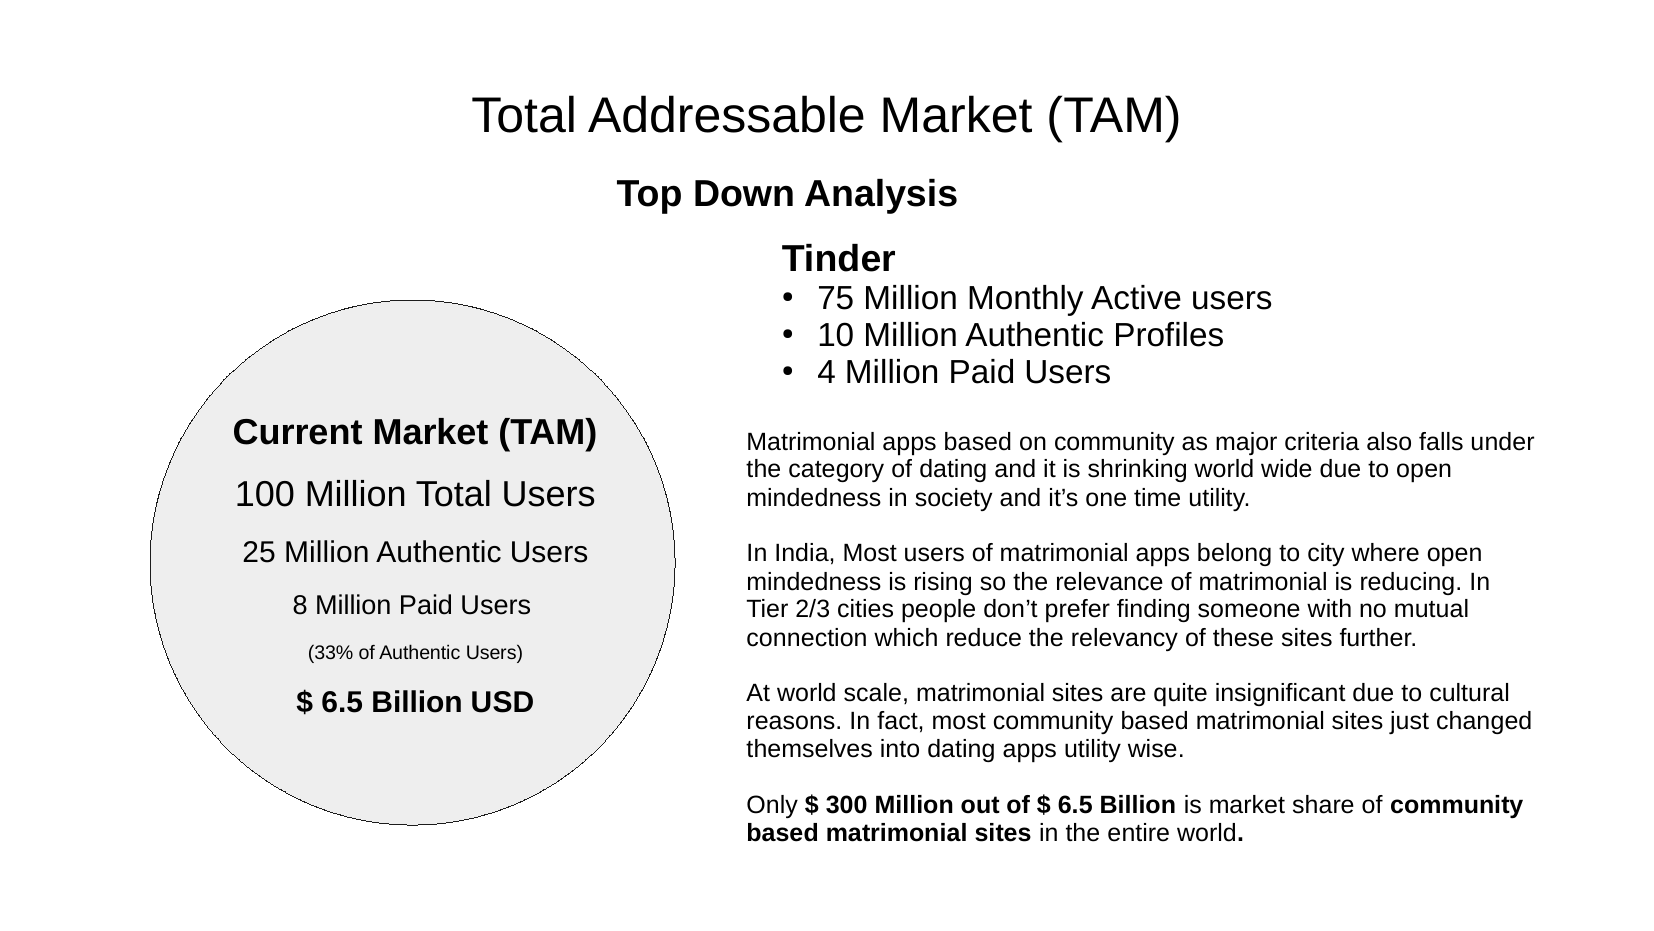

# Total Addressable Market (TAM)
Top Down Analysis
Tinder
75 Million Monthly Active users
10 Million Authentic Profiles
4 Million Paid Users
Matrimonial apps based on community as major criteria also falls under the category of dating and it is shrinking world wide due to open mindedness in society and it’s one time utility.
In India, Most users of matrimonial apps belong to city where open mindedness is rising so the relevance of matrimonial is reducing. In Tier 2/3 cities people don’t prefer finding someone with no mutual connection which reduce the relevancy of these sites further.
At world scale, matrimonial sites are quite insignificant due to cultural reasons. In fact, most community based matrimonial sites just changed themselves into dating apps utility wise.
Only $ 300 Million out of $ 6.5 Billion is market share of community based matrimonial sites in the entire world.
Current Market (TAM)
100 Million Total Users
25 Million Authentic Users
8 Million Paid Users
(33% of Authentic Users)
$ 6.5 Billion USD